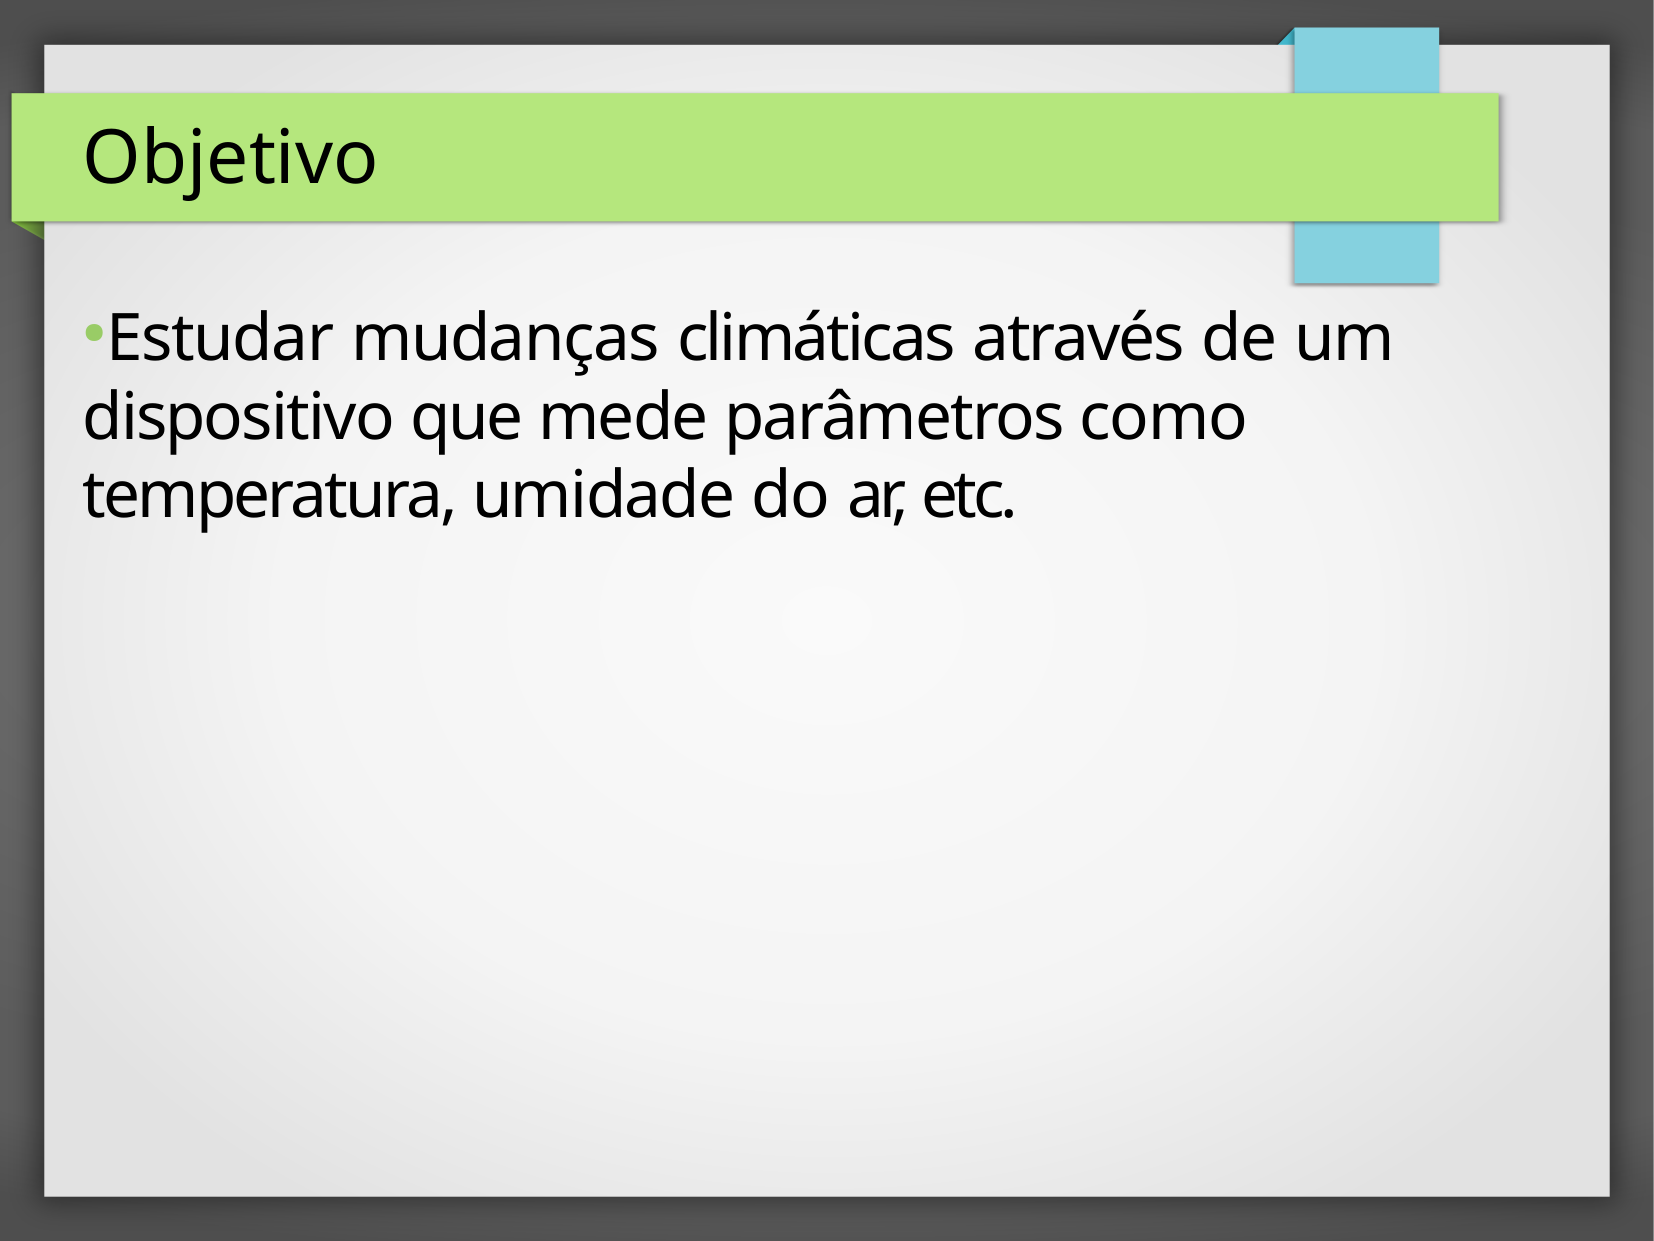

# Objetivo
Estudar mudanças climáticas através de um dispositivo que mede parâmetros como temperatura, umidade do ar, etc.